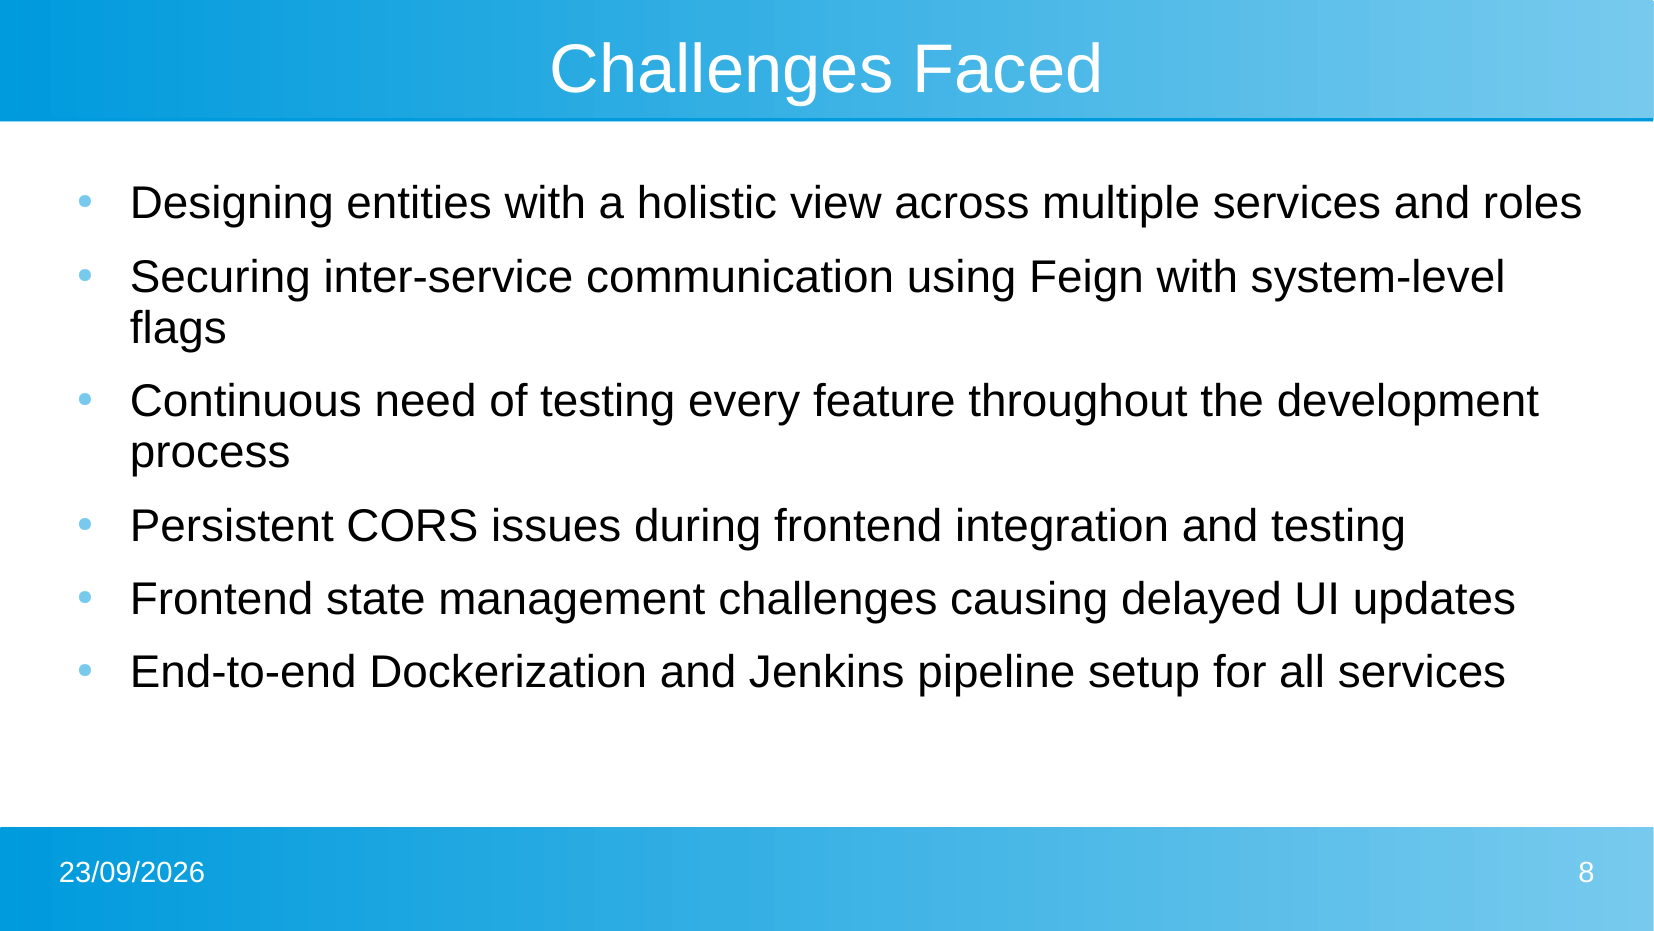

# Challenges Faced
Designing entities with a holistic view across multiple services and roles
Securing inter-service communication using Feign with system-level flags
Continuous need of testing every feature throughout the development process
Persistent CORS issues during frontend integration and testing
Frontend state management challenges causing delayed UI updates
End-to-end Dockerization and Jenkins pipeline setup for all services
8